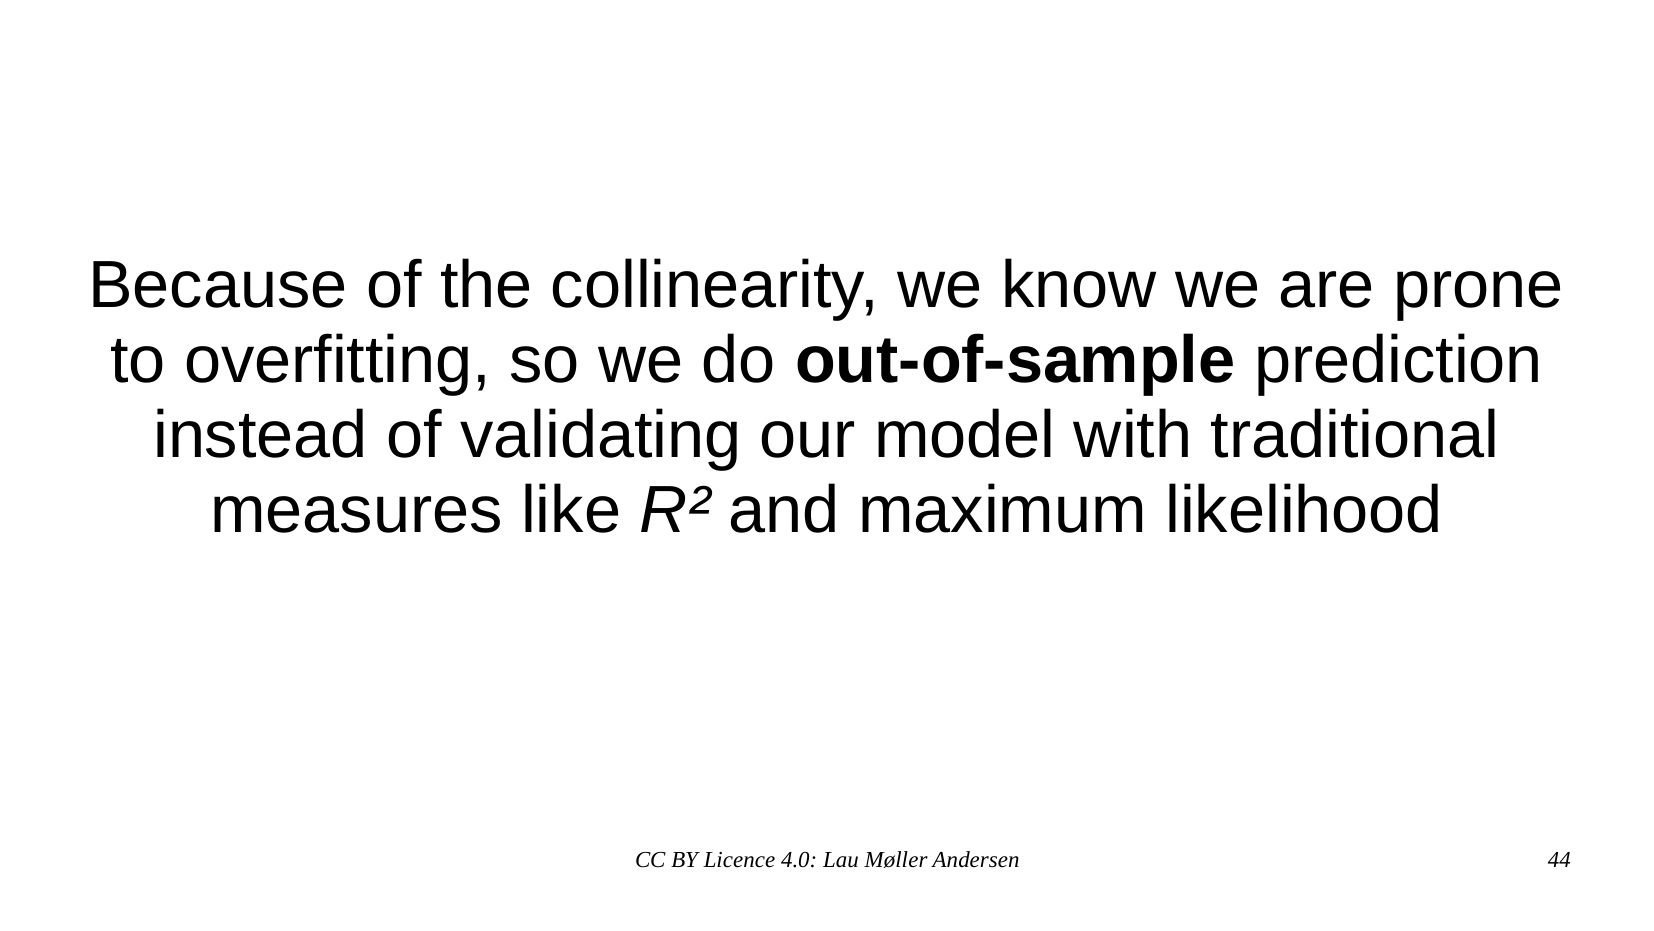

# Because of the collinearity, we know we are prone to overfitting, so we do out-of-sample prediction instead of validating our model with traditional measures like R² and maximum likelihood
CC BY Licence 4.0: Lau Møller Andersen
44